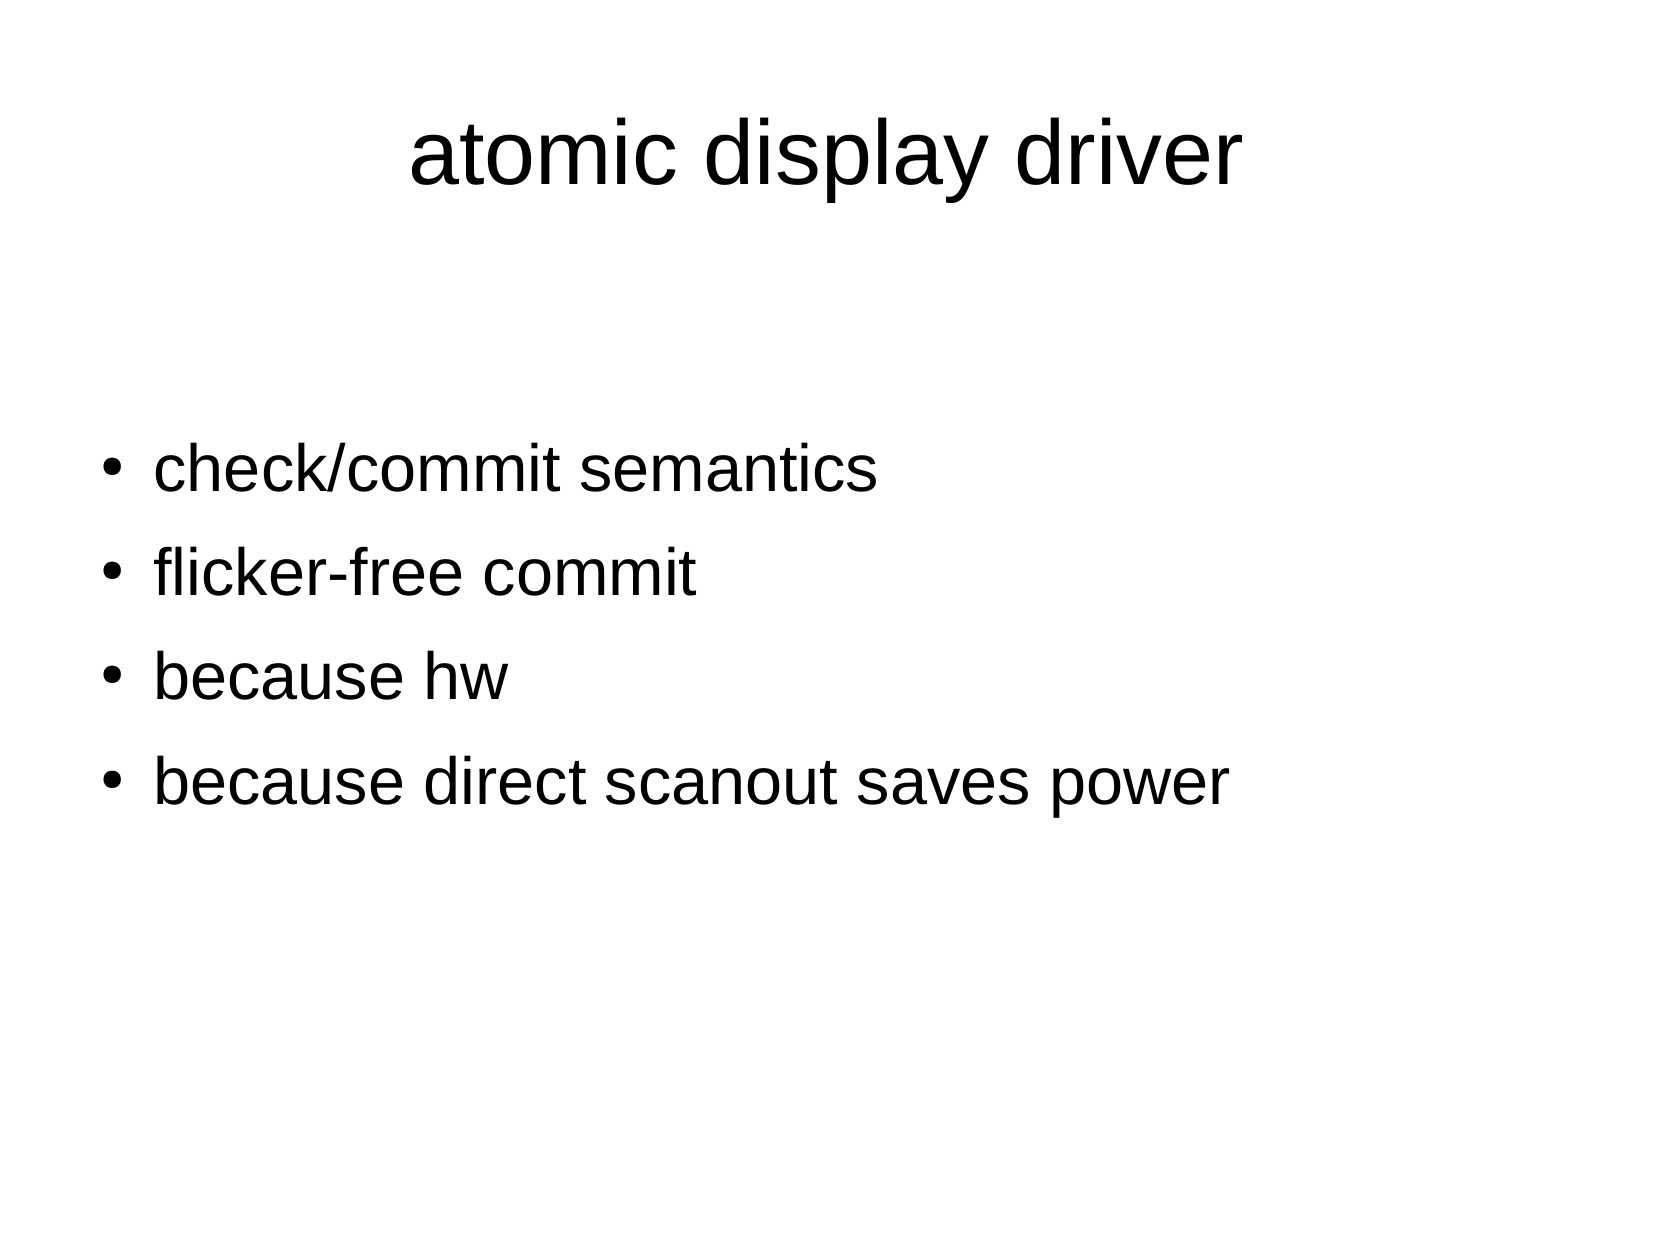

# atomic display driver
check/commit semantics
flicker-free commit
because hw
because direct scanout saves power